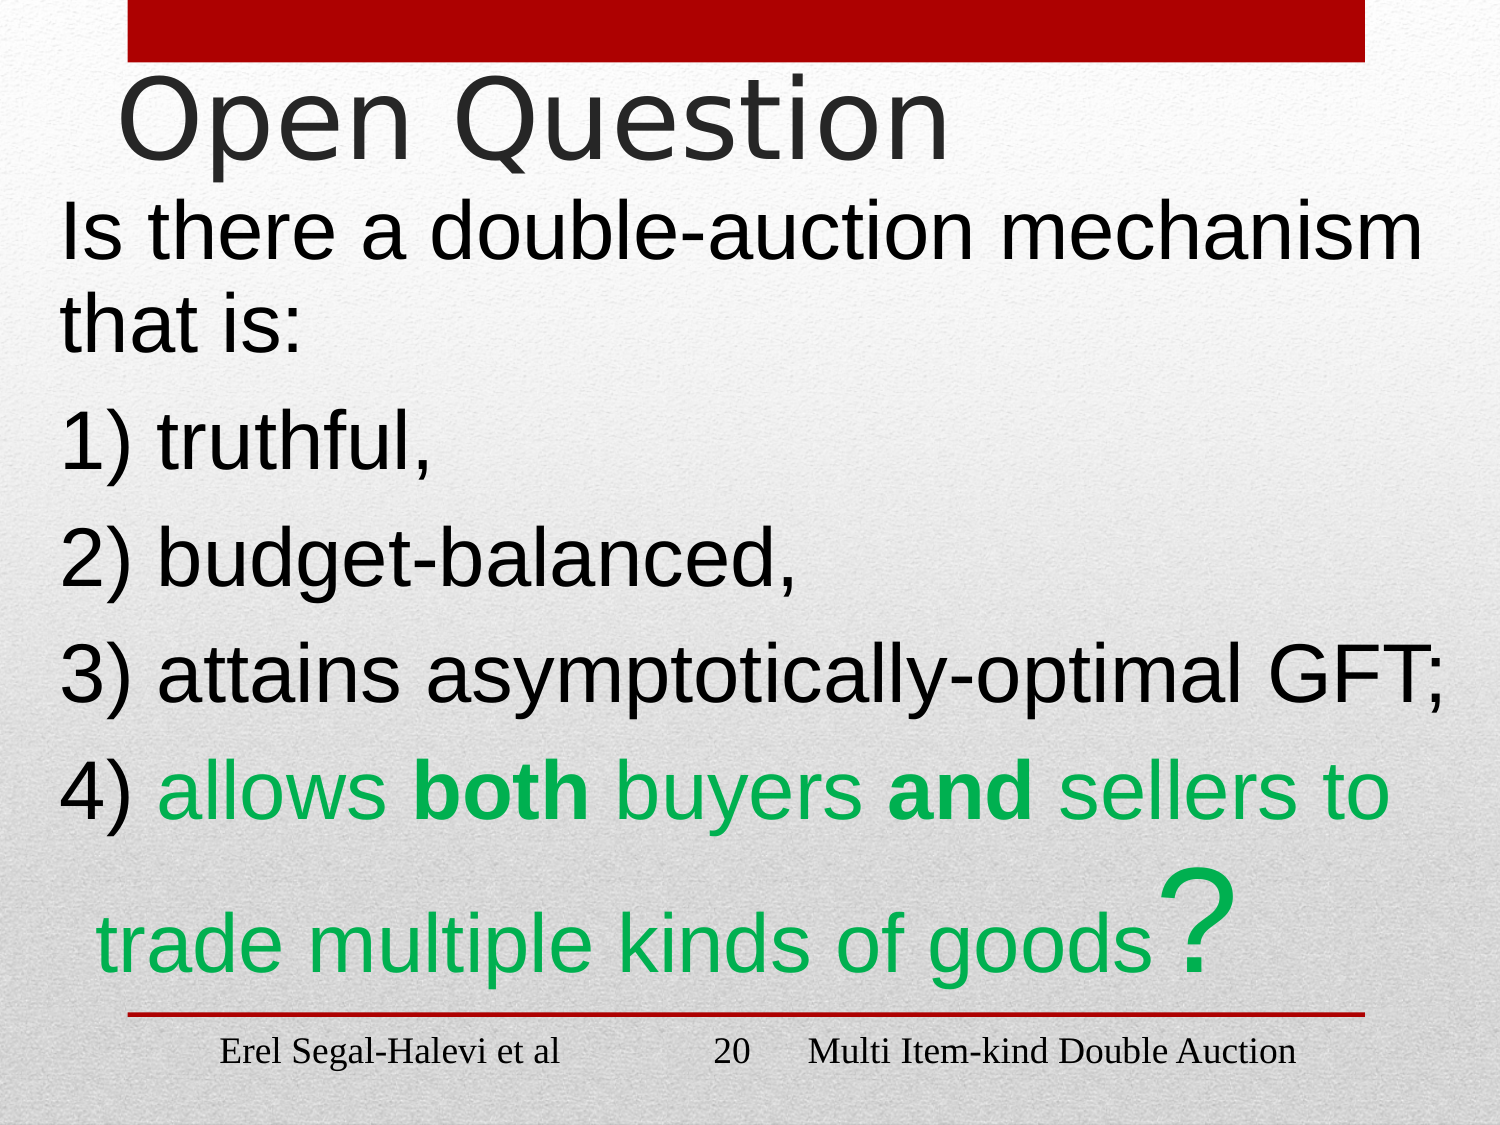

# Open Question
Is there a double-auction mechanism that is:
 truthful,
 budget-balanced,
 attains asymptotically-optimal GFT;
 allows both buyers and sellers to trade multiple kinds of goods?